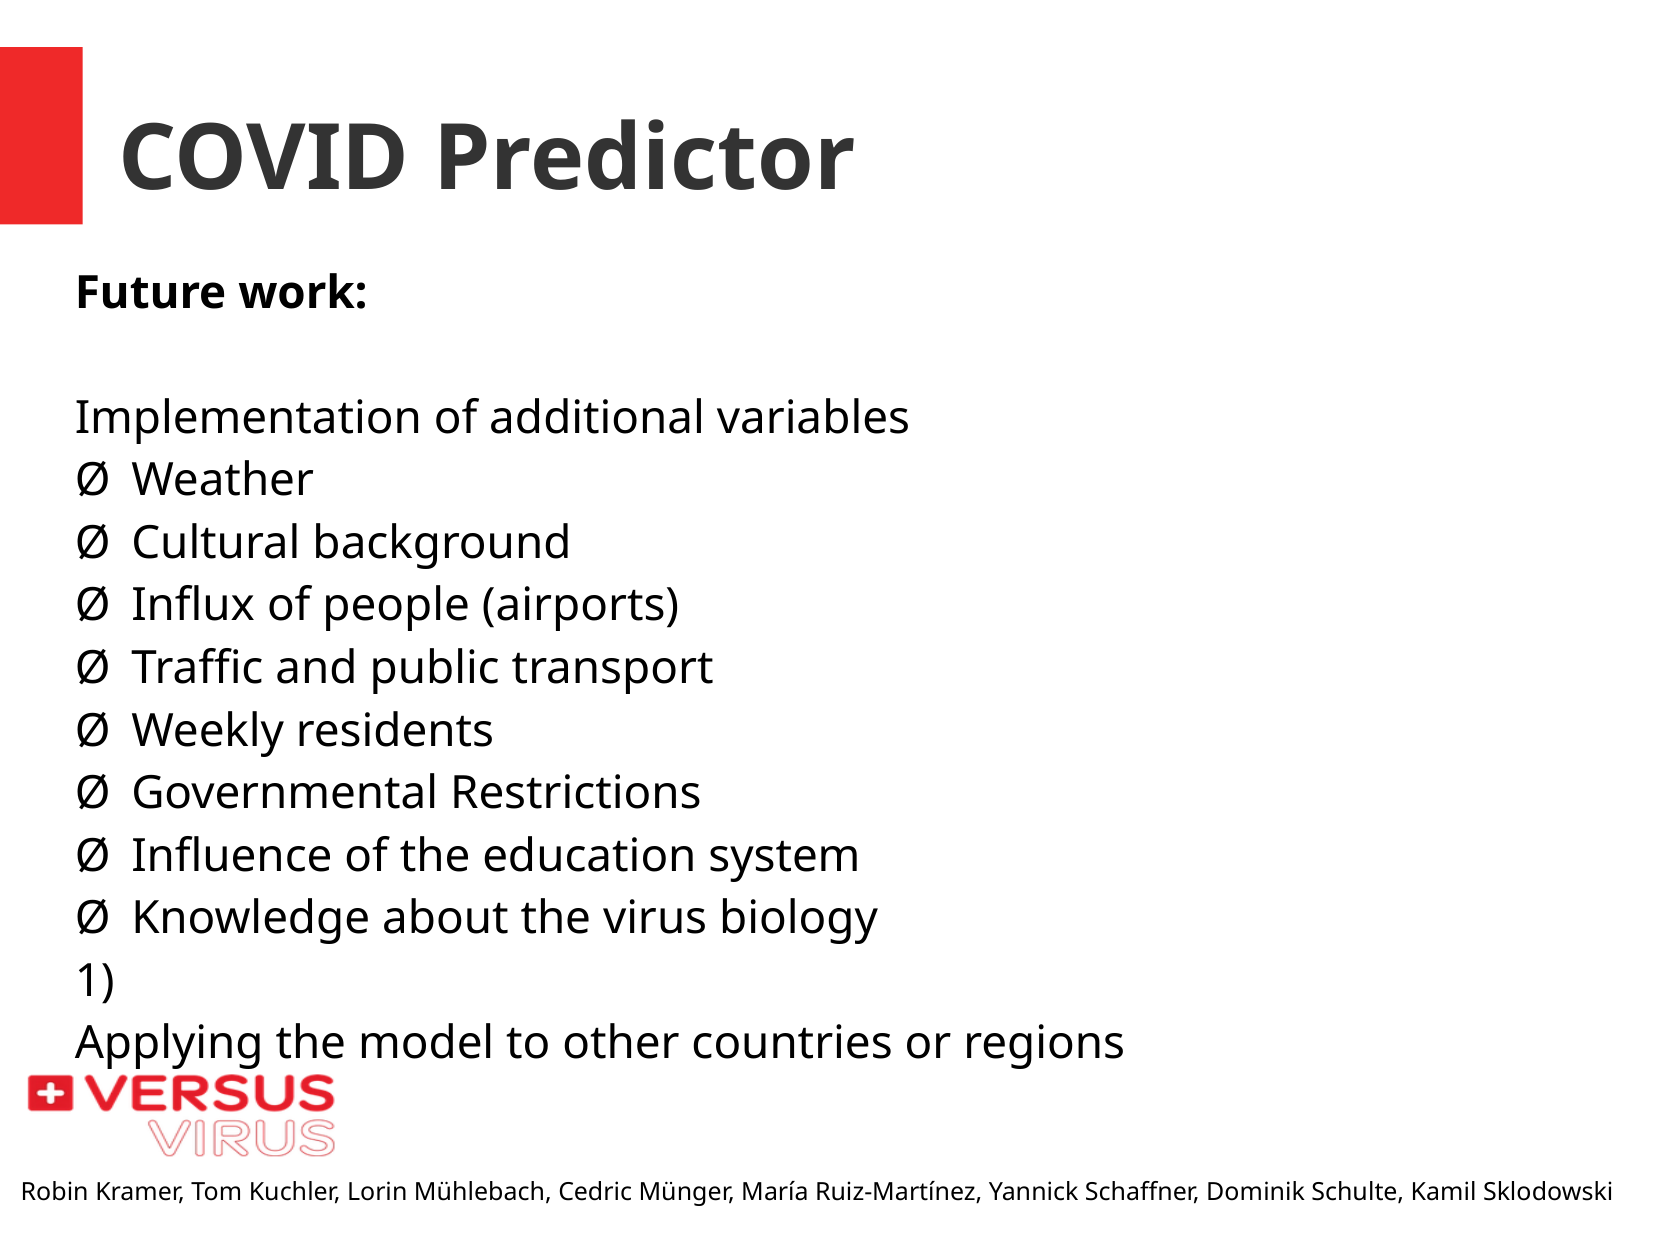

# COVID Predictor
Future work:
Implementation of additional variables
Weather
Cultural background
Influx of people (airports)
Traffic and public transport
Weekly residents
Governmental Restrictions
Influence of the education system
Knowledge about the virus biology
Applying the model to other countries or regions
Robin Kramer, Tom Kuchler, Lorin Mühlebach, Cedric Münger, María Ruiz-Martínez, Yannick Schaffner, Dominik Schulte, Kamil Sklodowski